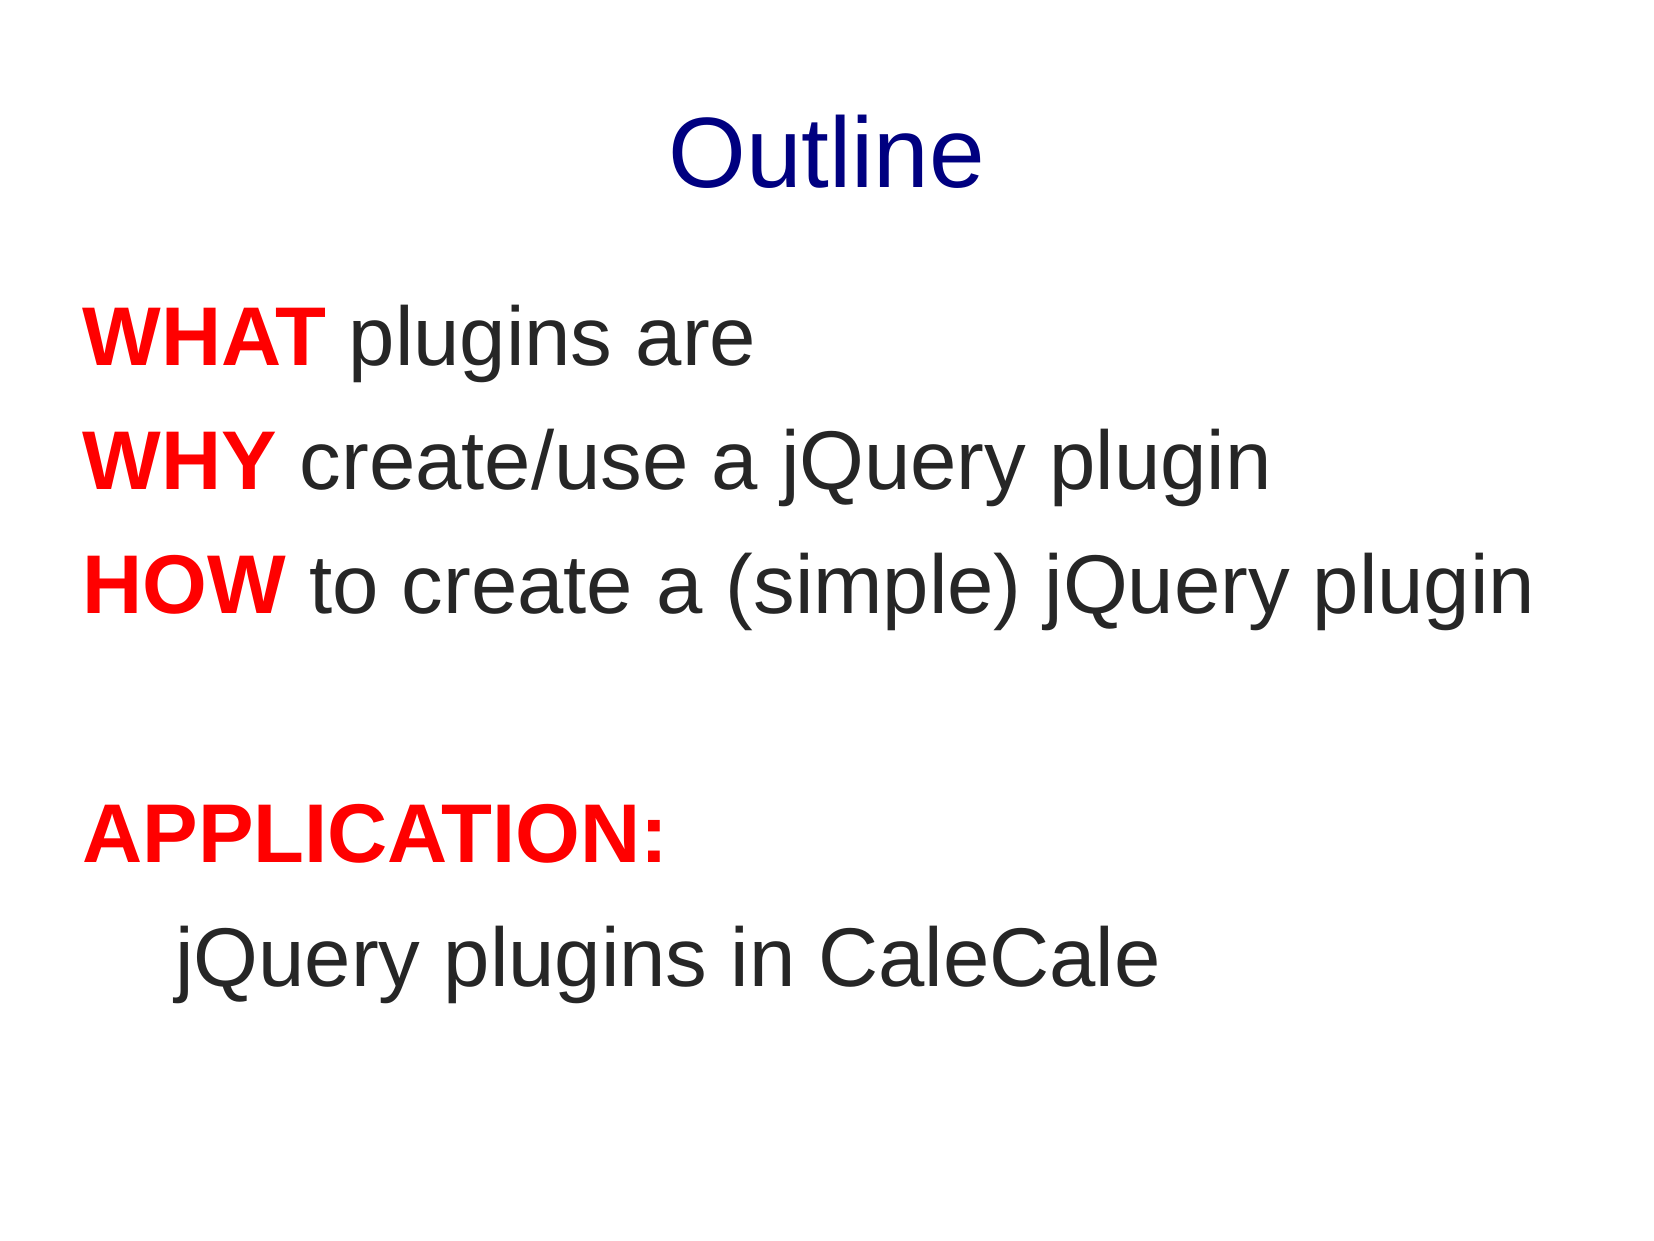

# Outline
WHAT plugins are
WHY create/use a jQuery plugin
HOW to create a (simple) jQuery plugin
APPLICATION:
 jQuery plugins in CaleCale